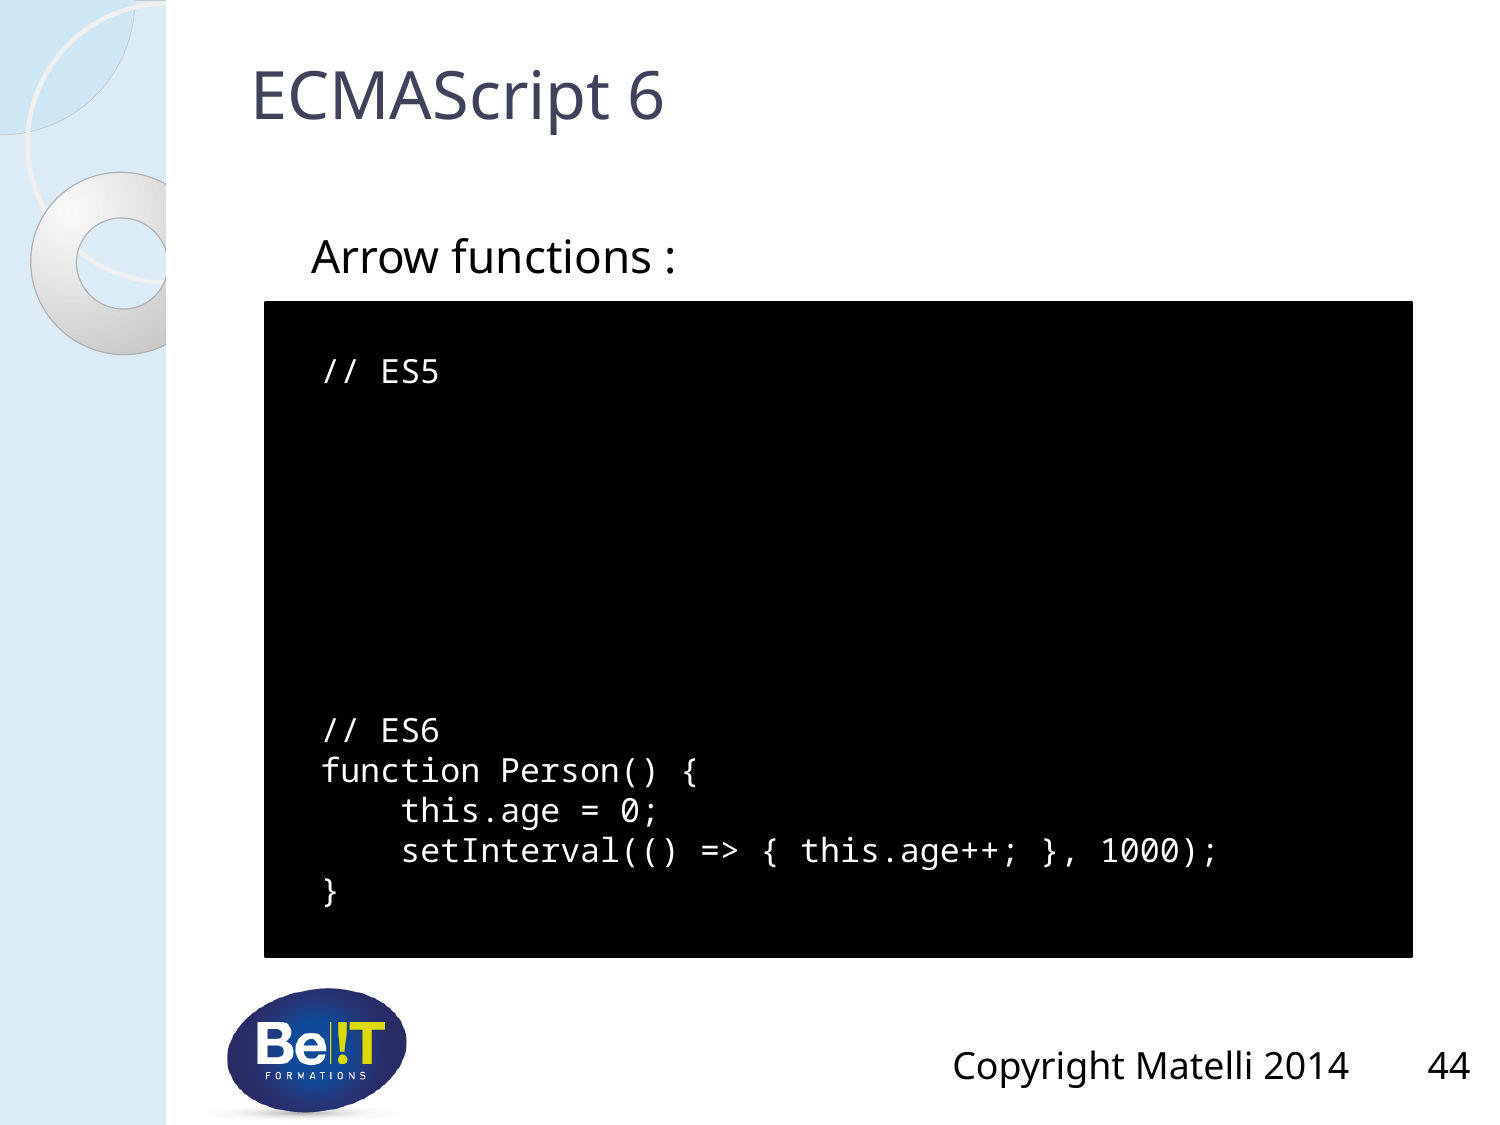

# ECMAScript 6
Arrow functions :
 // ES5
 function Person() {
 this.age = 0;
 setInterval(function growUp() {
 this.age++;
 }.bind(this), 1000);
 }
 // ES6
 function Person() {
 this.age = 0;
 setInterval(() => { this.age++; }, 1000);
 }
Copyright Matelli 2014